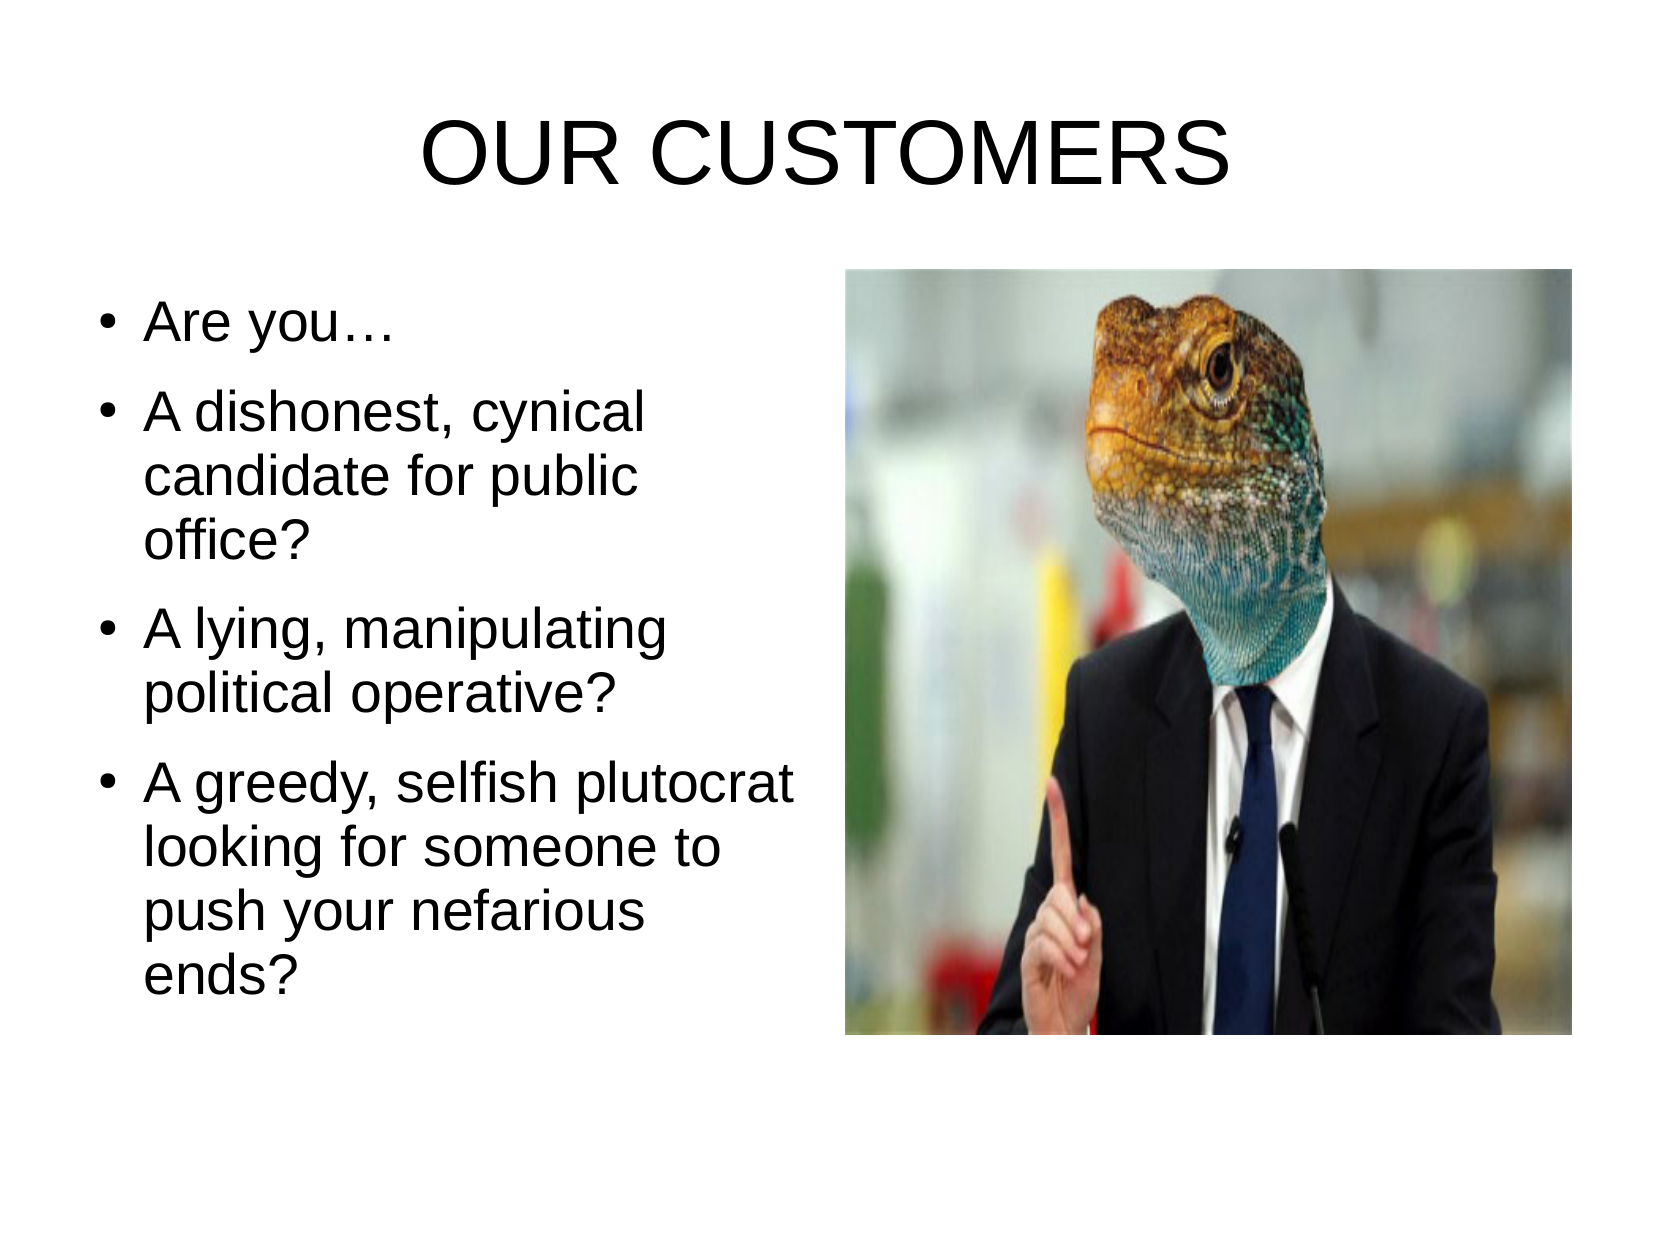

# OUR CUSTOMERS
Are you…
A dishonest, cynical candidate for public office?
A lying, manipulating political operative?
A greedy, selfish plutocrat looking for someone to push your nefarious ends?